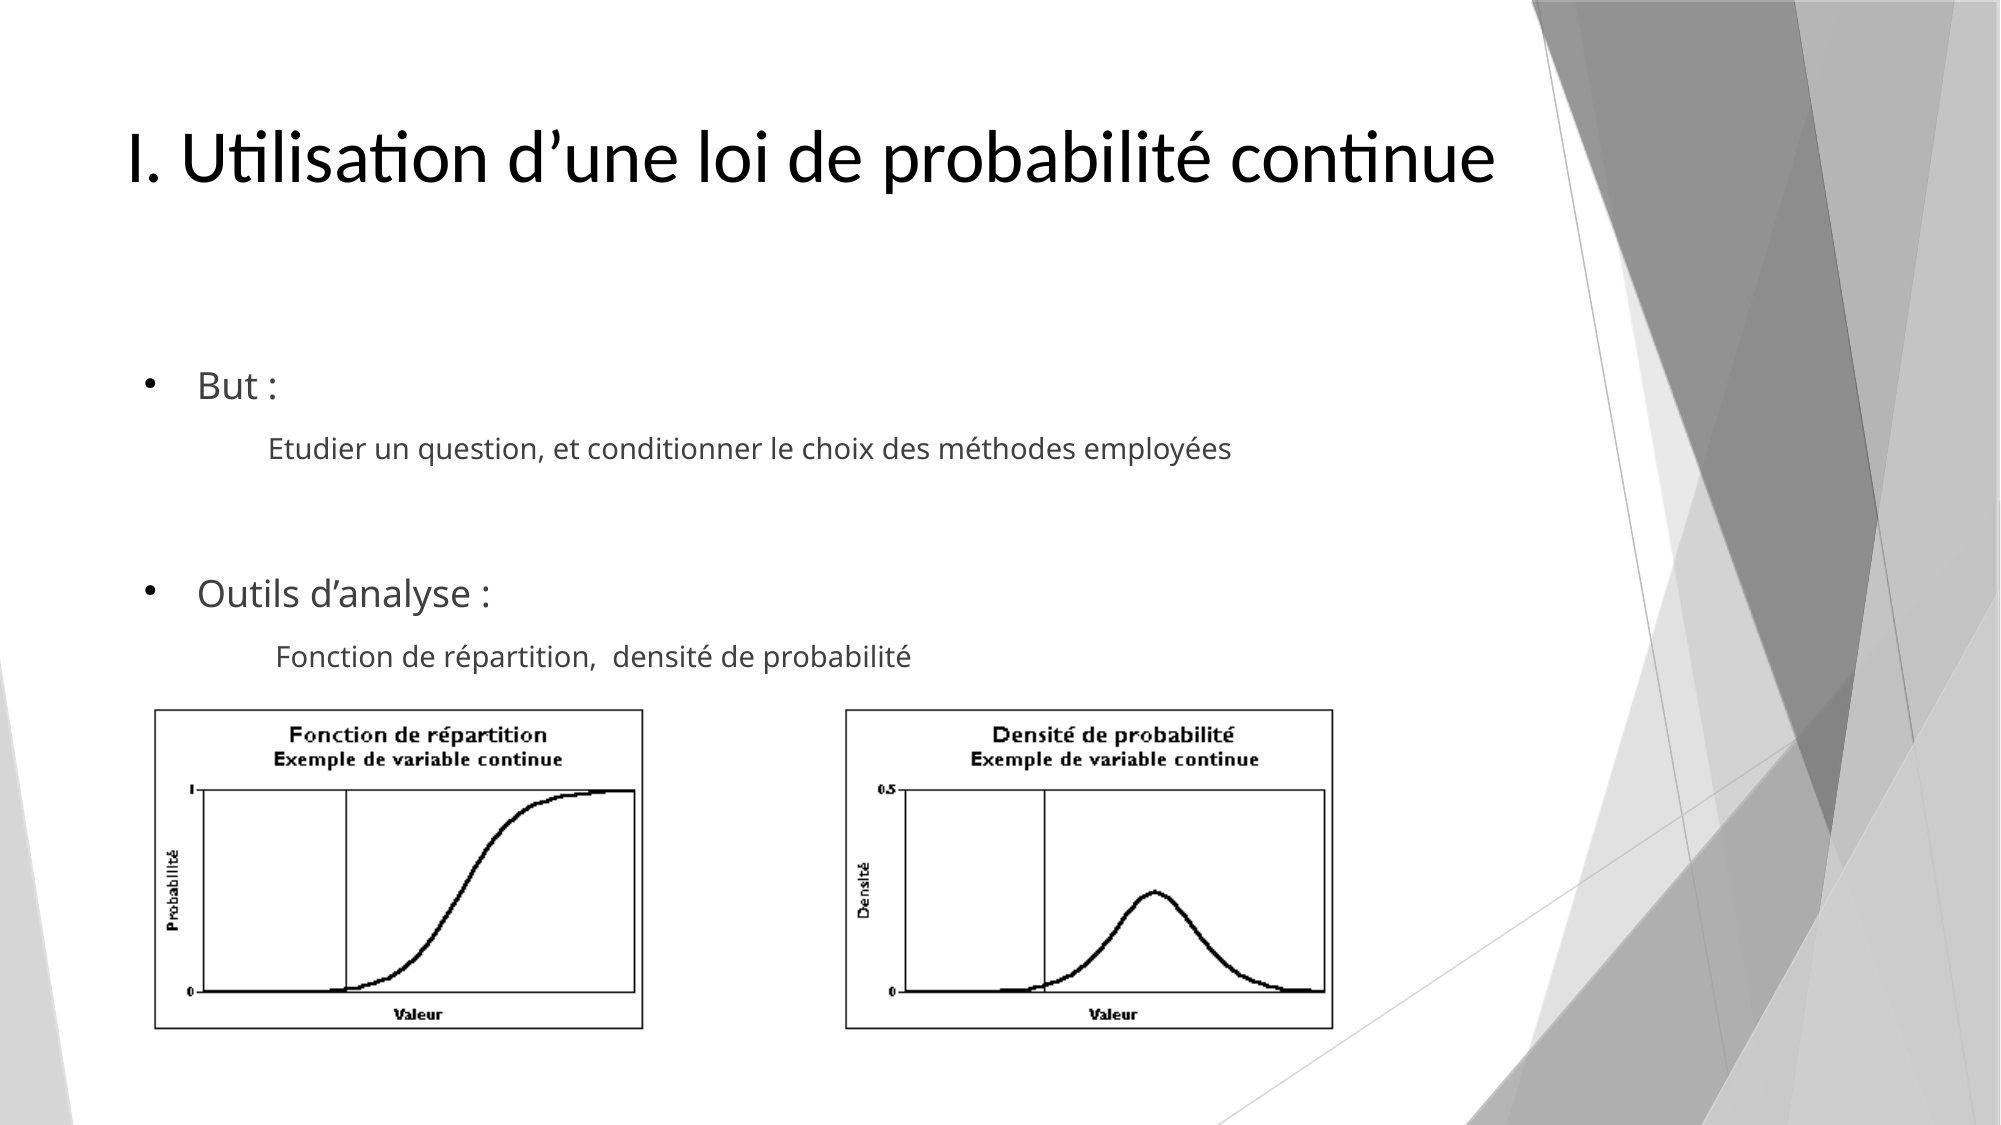

# I. Utilisation d’une loi de probabilité continue
But :
Etudier un question, et conditionner le choix des méthodes employées
Outils d’analyse :
 Fonction de répartition, densité de probabilité